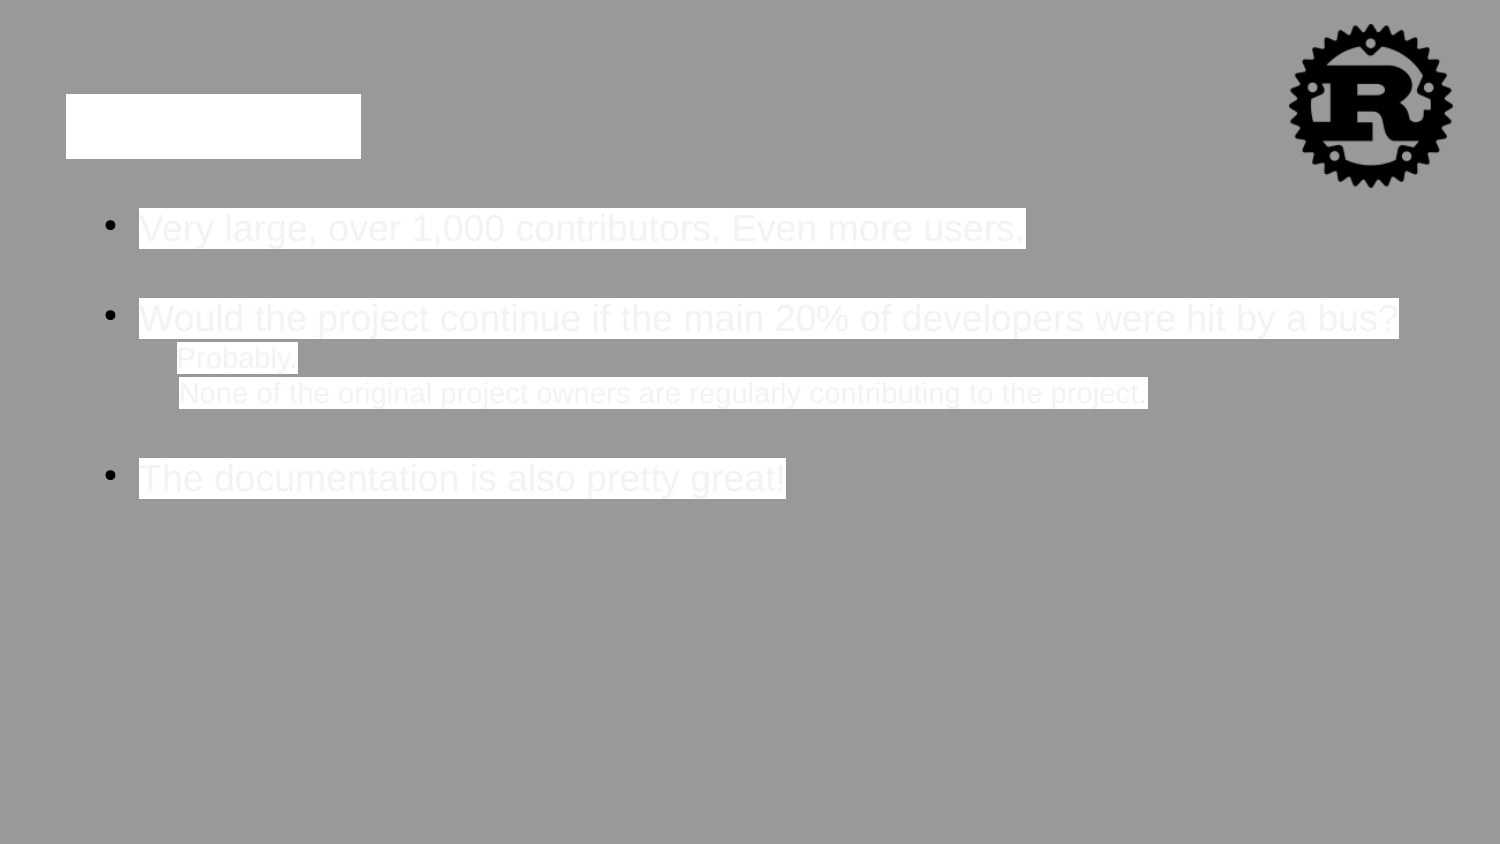

# Community
Very large, over 1,000 contributors. Even more users.
Would the project continue if the main 20% of developers were hit by a bus? Probably.
None of the original project owners are regularly contributing to the project.
The documentation is also pretty great!